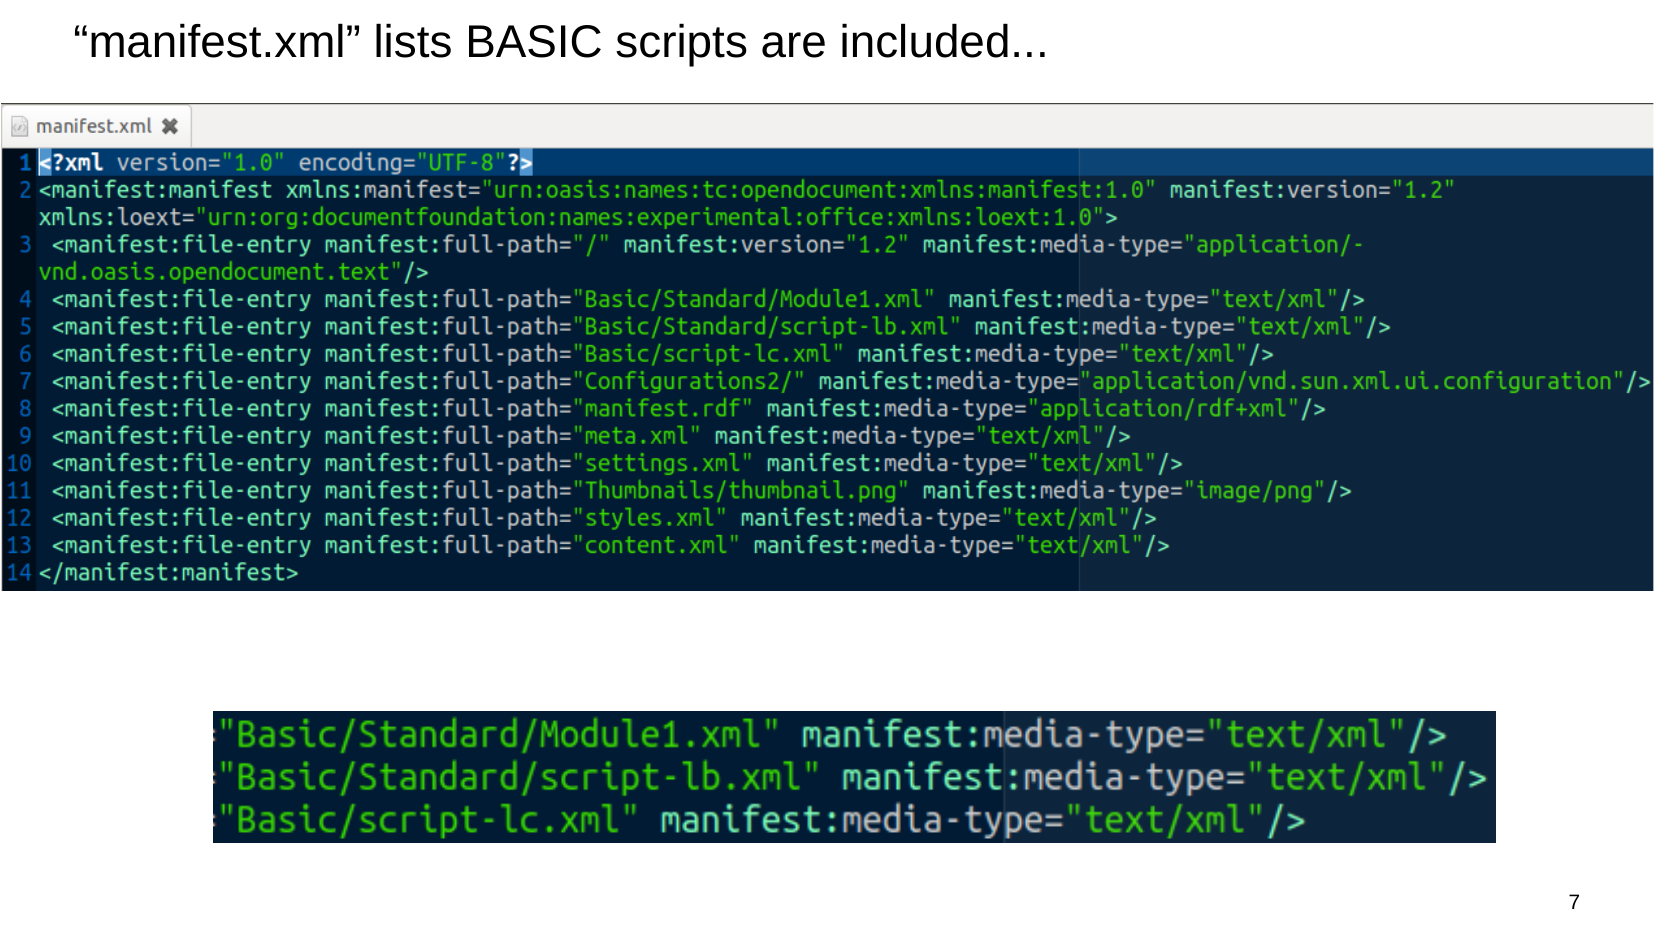

# “manifest.xml” lists BASIC scripts are included...